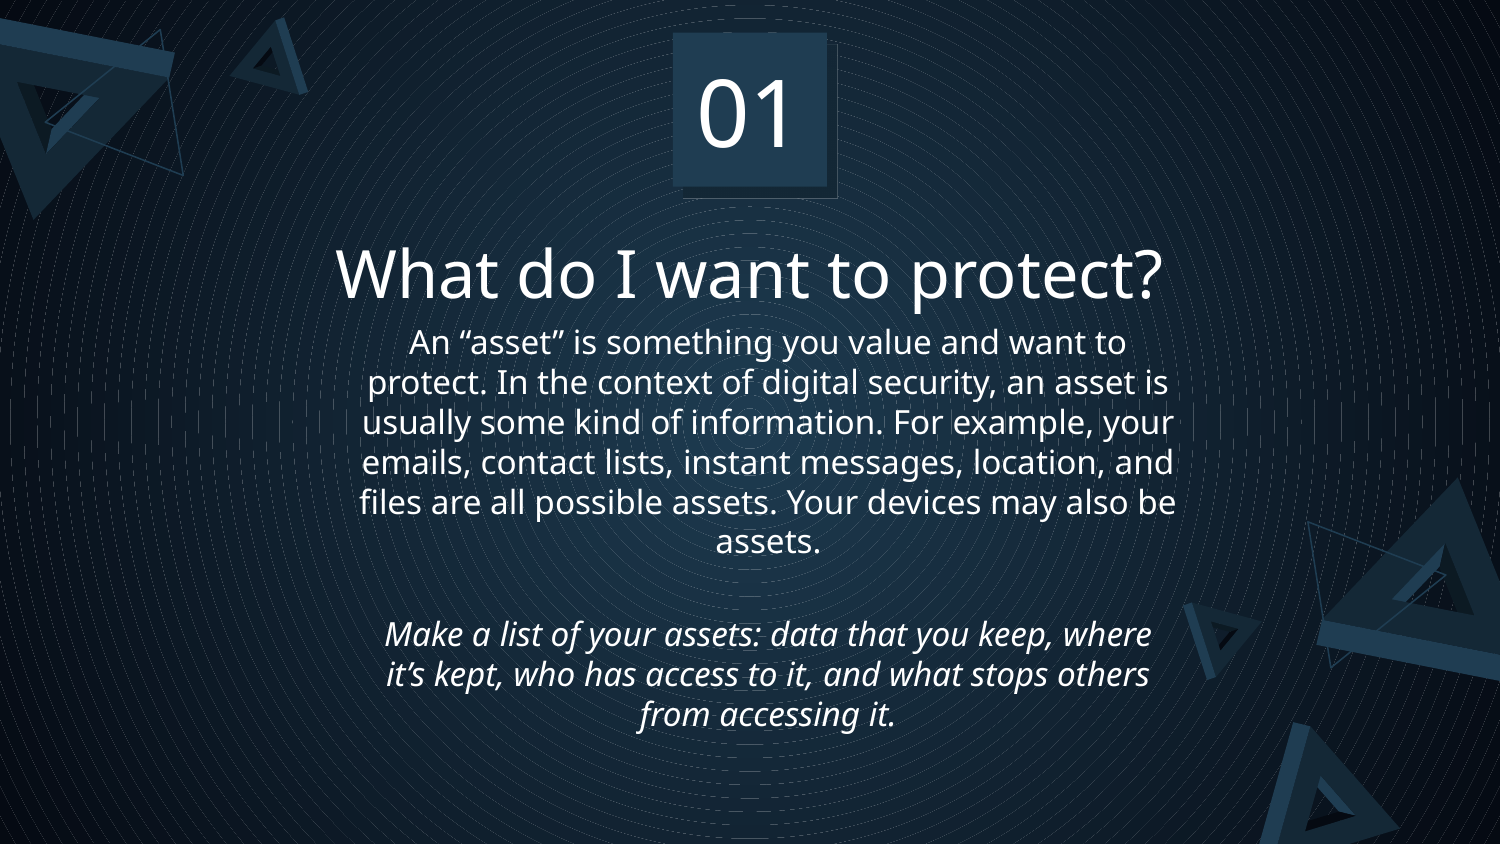

01
# What do I want to protect?
An “asset” is something you value and want to protect. In the context of digital security, an asset is usually some kind of information. For example, your emails, contact lists, instant messages, location, and files are all possible assets. Your devices may also be assets.
Make a list of your assets: data that you keep, where it’s kept, who has access to it, and what stops others from accessing it.